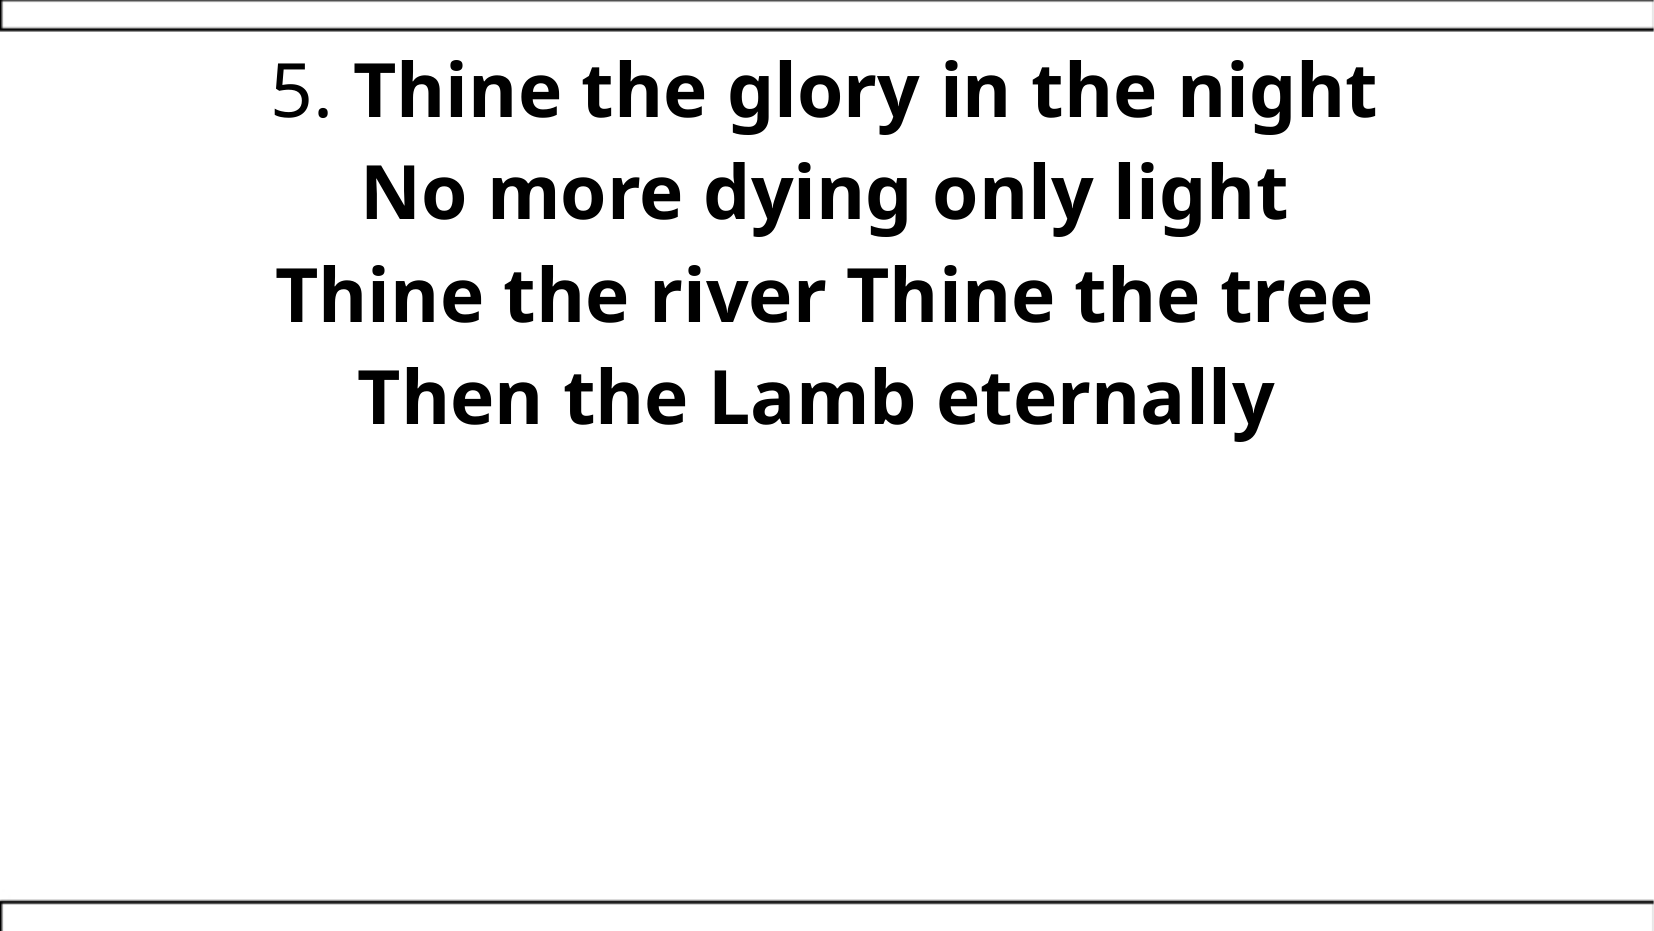

5. Thine the glory in the night
No more dying only light
Thine the river Thine the tree
Then the Lamb eternally